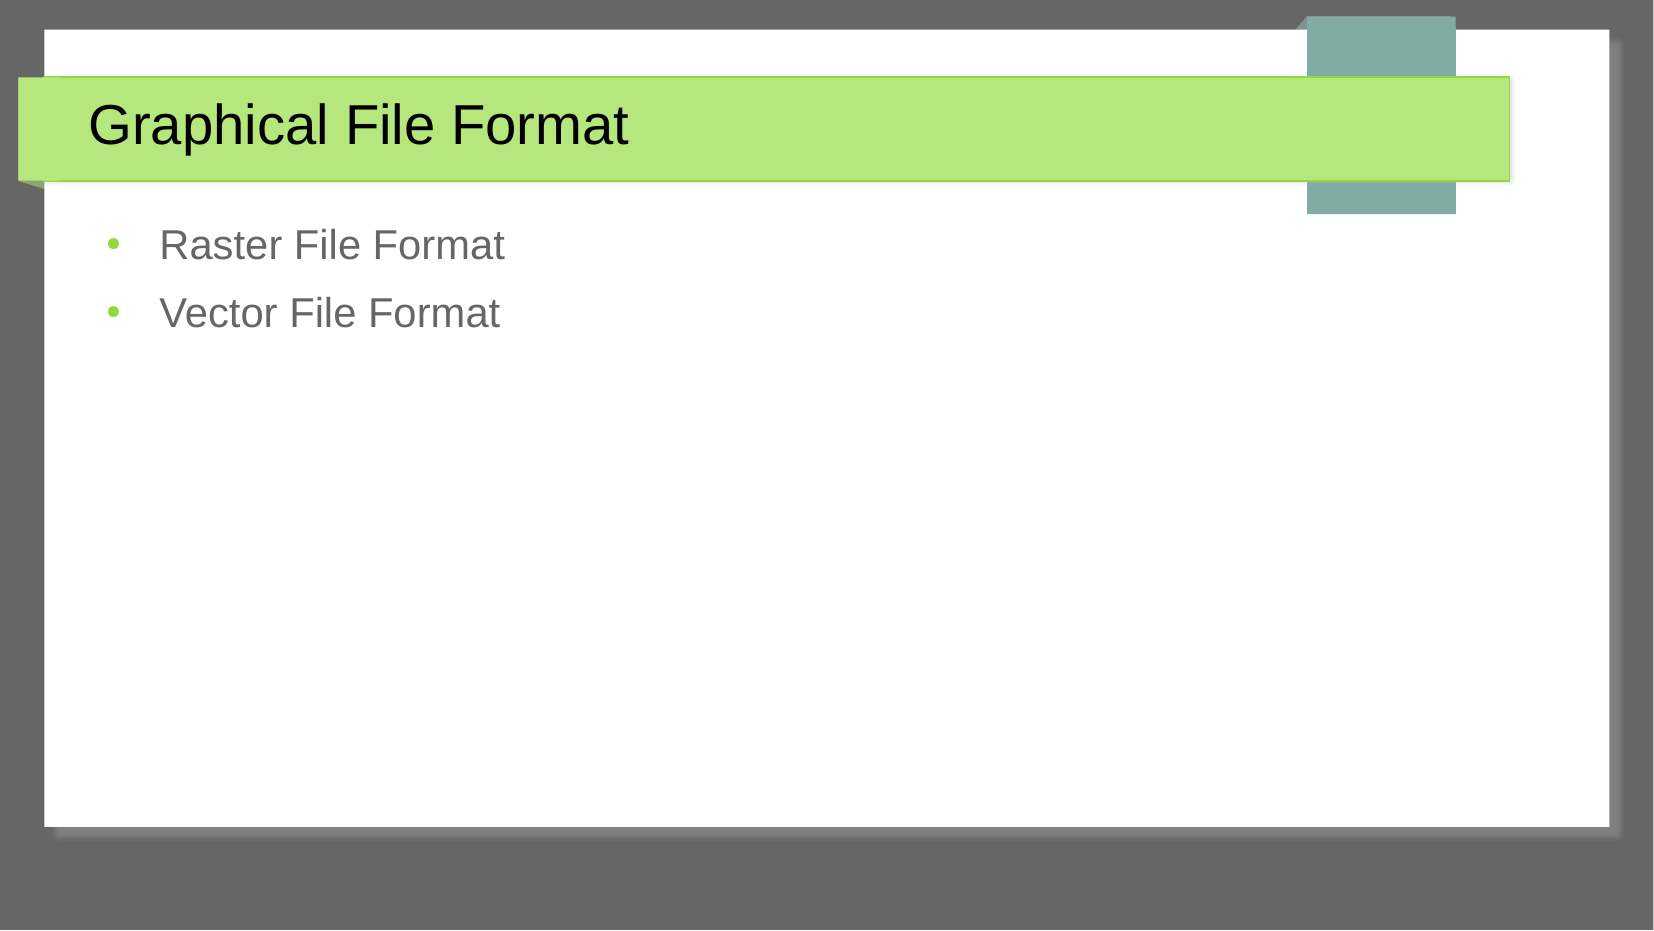

# Graphical File Format
Raster File Format
Vector File Format